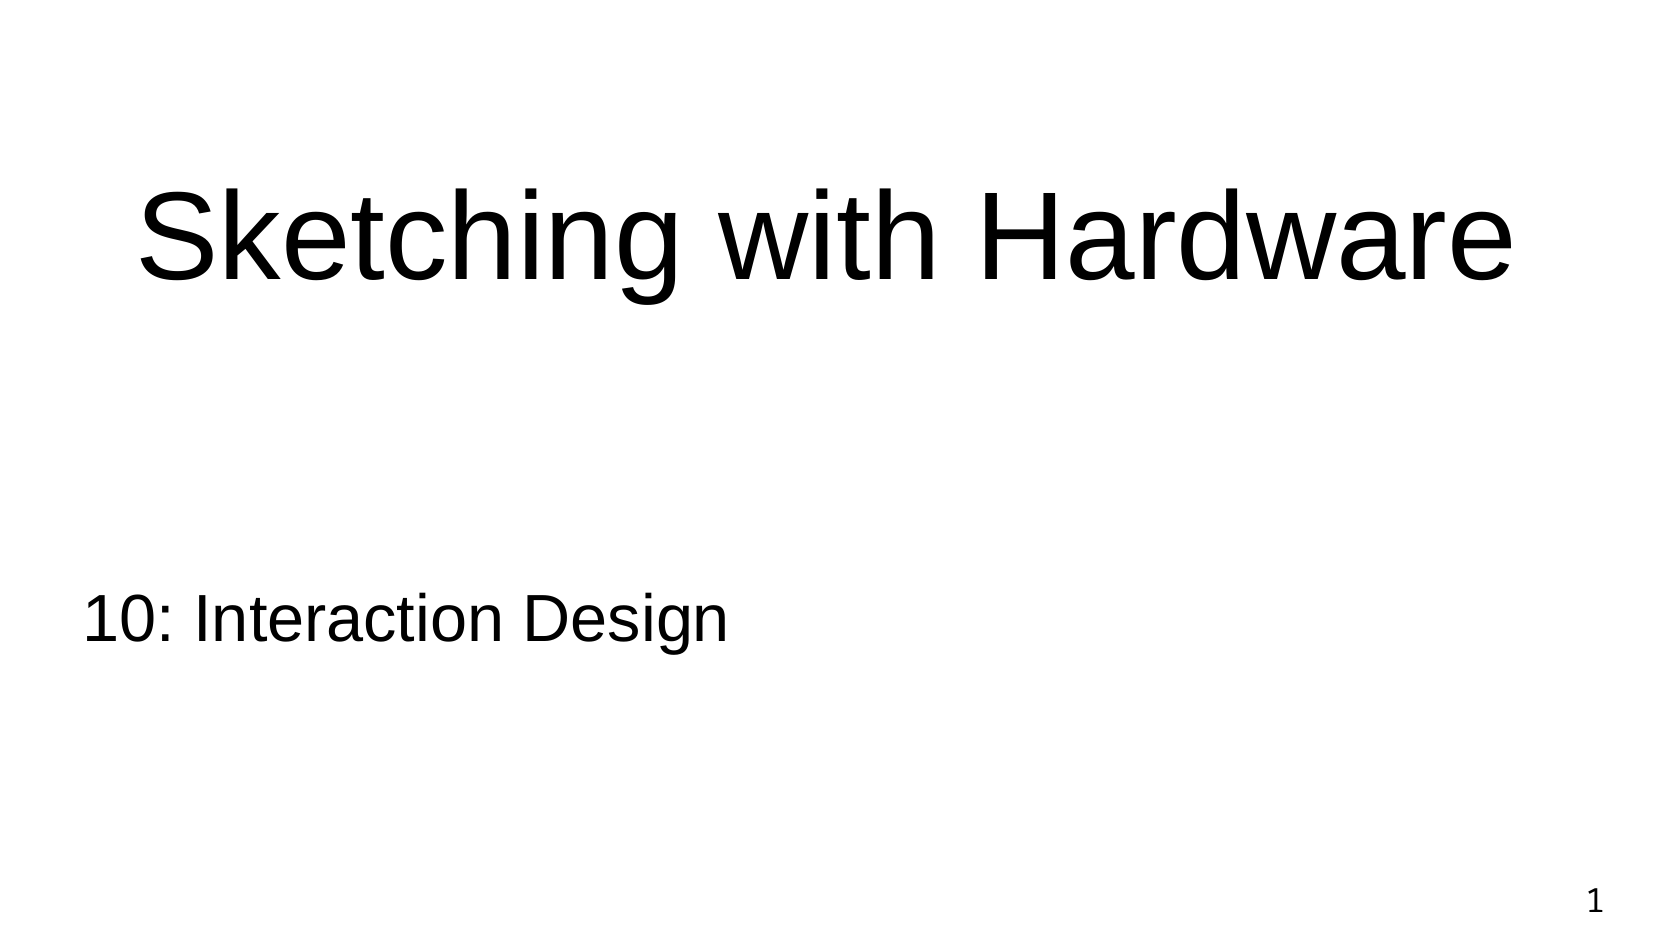

# Sketching with Hardware
10: Interaction Design